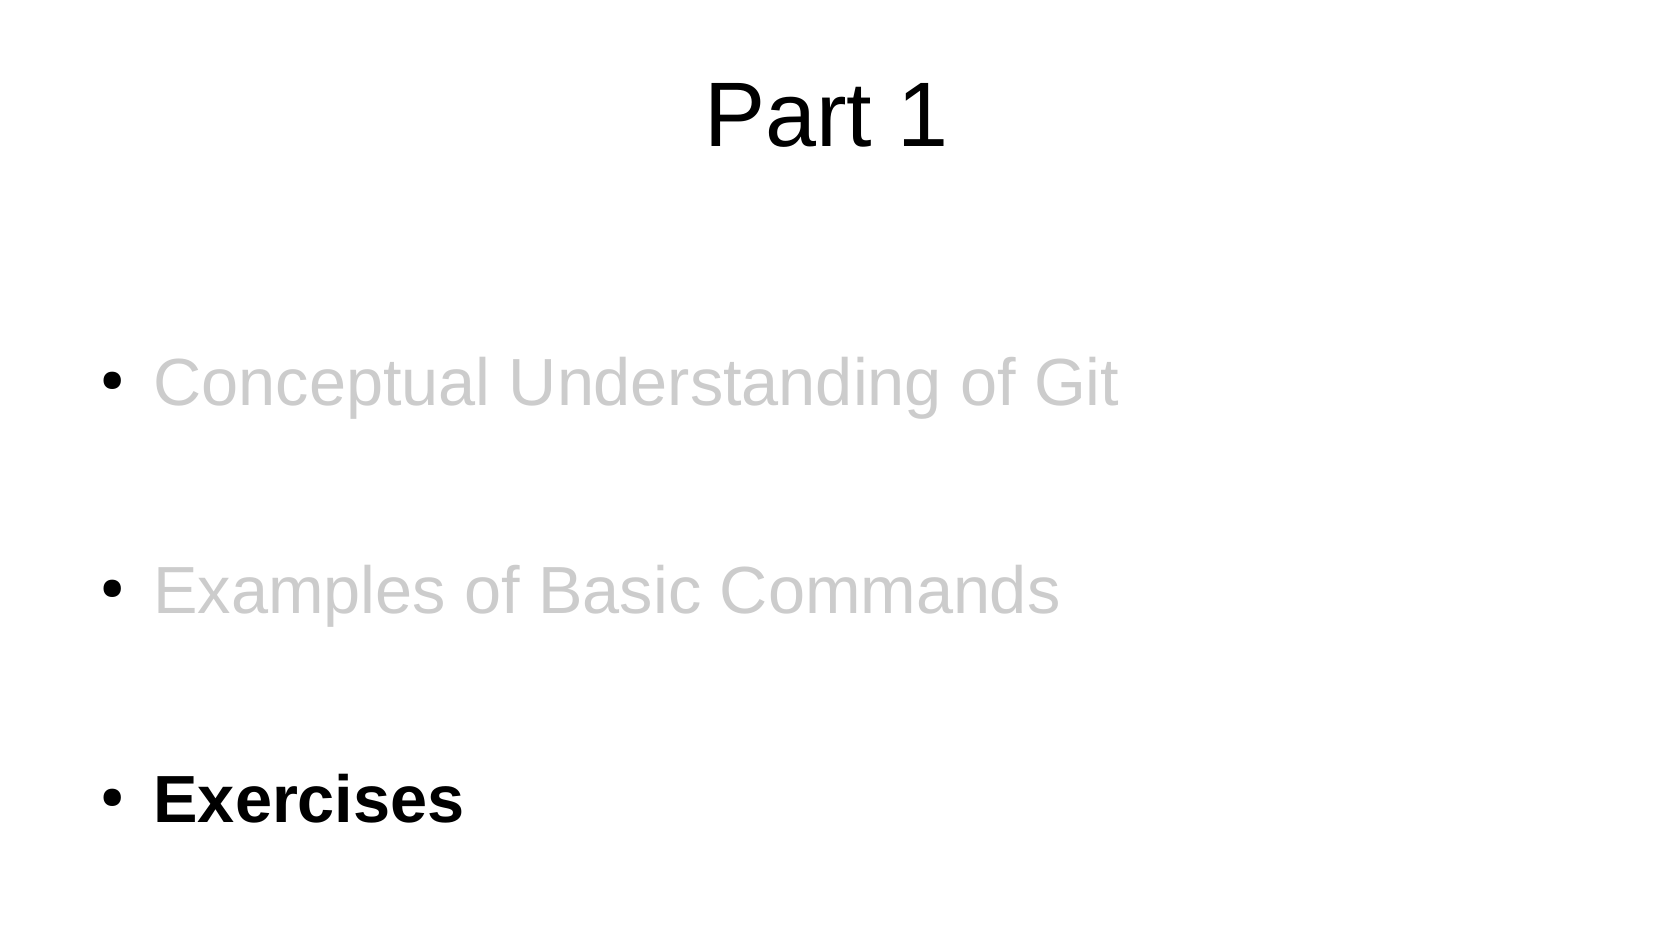

# Part 1
Conceptual Understanding of Git
Examples of Basic Commands
Exercises